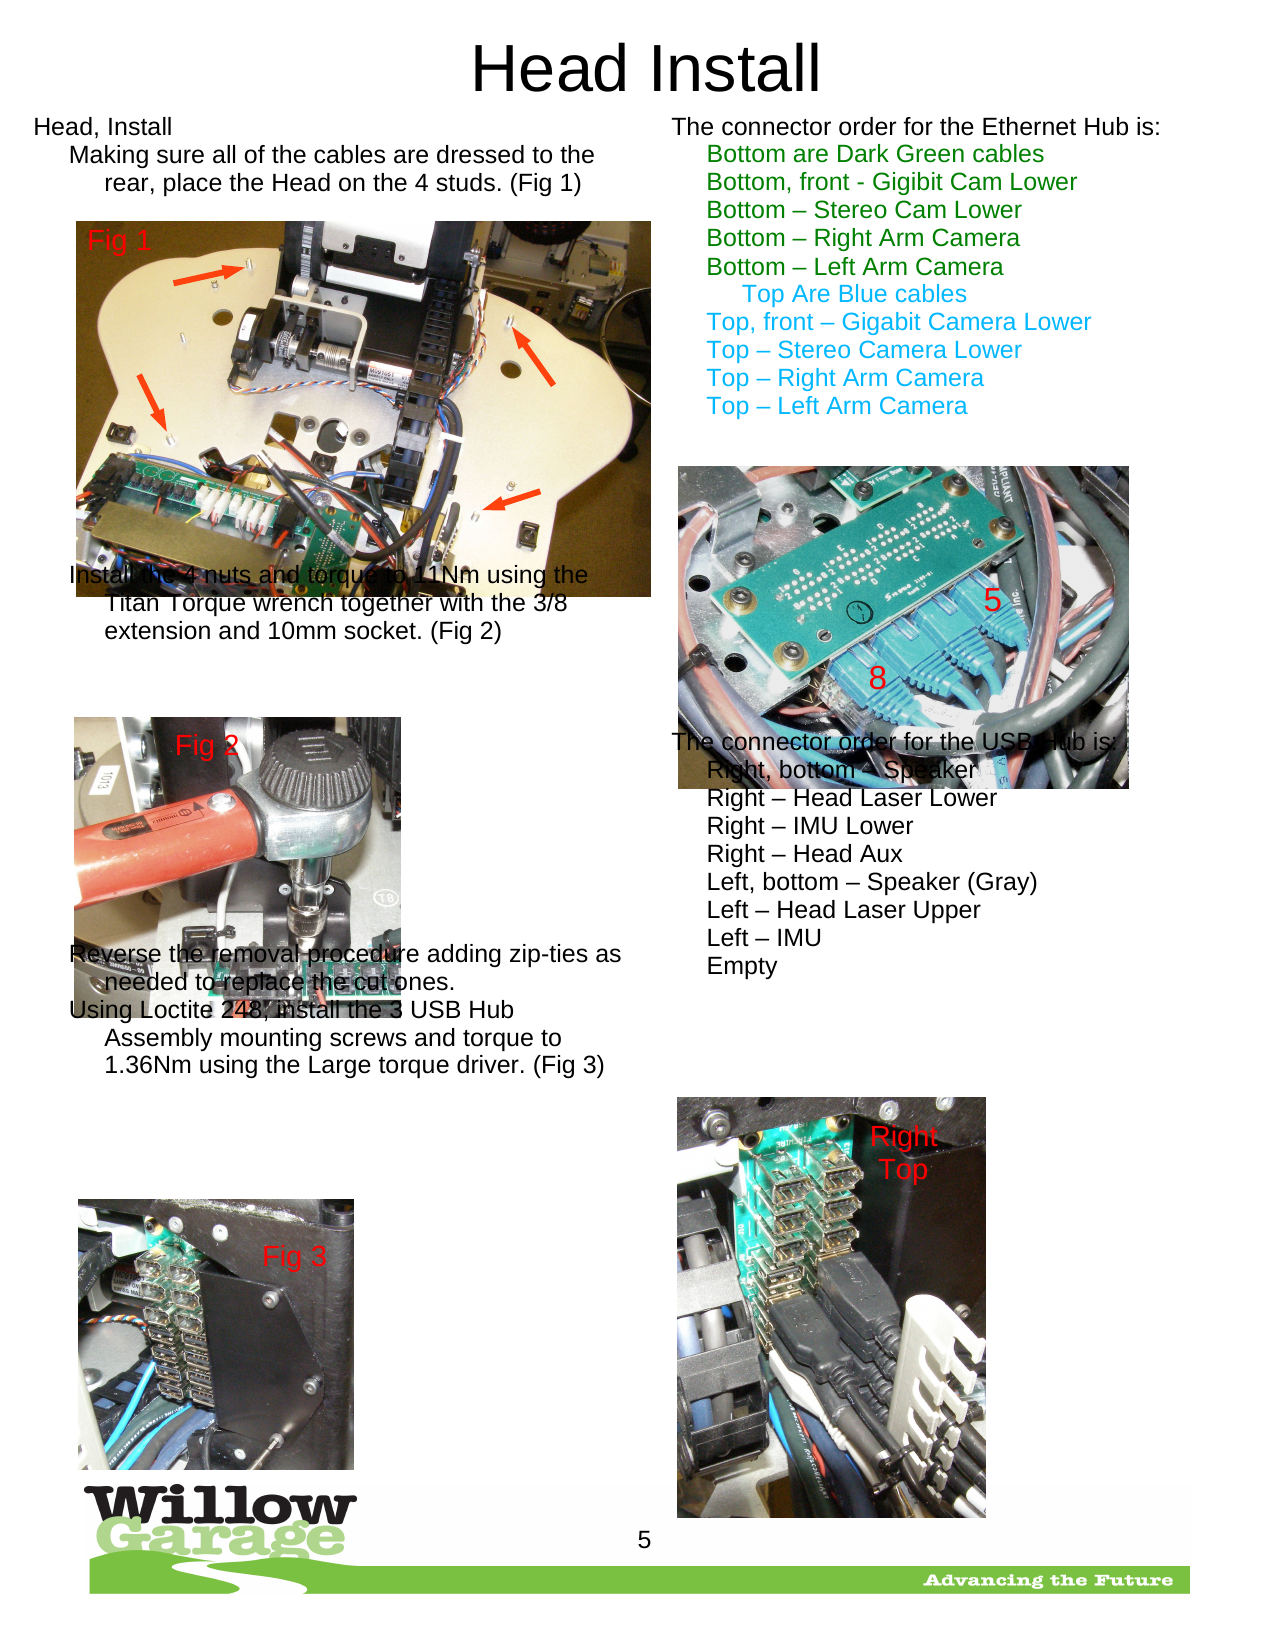

# Head Install
The connector order for the Ethernet Hub is: Bottom are Dark Green cables
Bottom, front - Gigibit Cam Lower
Bottom – Stereo Cam Lower
Bottom – Right Arm Camera
Bottom – Left Arm Camera
Top Are Blue cables
Top, front – Gigabit Camera Lower
Top – Stereo Camera Lower
Top – Right Arm Camera
Top – Left Arm Camera
The connector order for the USB Hub is:
Right, bottom – Speaker
Right – Head Laser Lower
Right – IMU Lower
Right – Head Aux
Left, bottom – Speaker (Gray)
Left – Head Laser Upper
Left – IMU
Empty
Head, Install
Making sure all of the cables are dressed to the rear, place the Head on the 4 studs. (Fig 1)
Install the 4 nuts and torque to 11Nm using the Titan Torque wrench together with the 3/8 extension and 10mm socket. (Fig 2)
Reverse the removal procedure adding zip-ties as needed to replace the cut ones.
Using Loctite 248, install the 3 USB Hub Assembly mounting screws and torque to 1.36Nm using the Large torque driver. (Fig 3)
Fig 1
5
8
Fig 2
Right
 Top
Fig 3
5